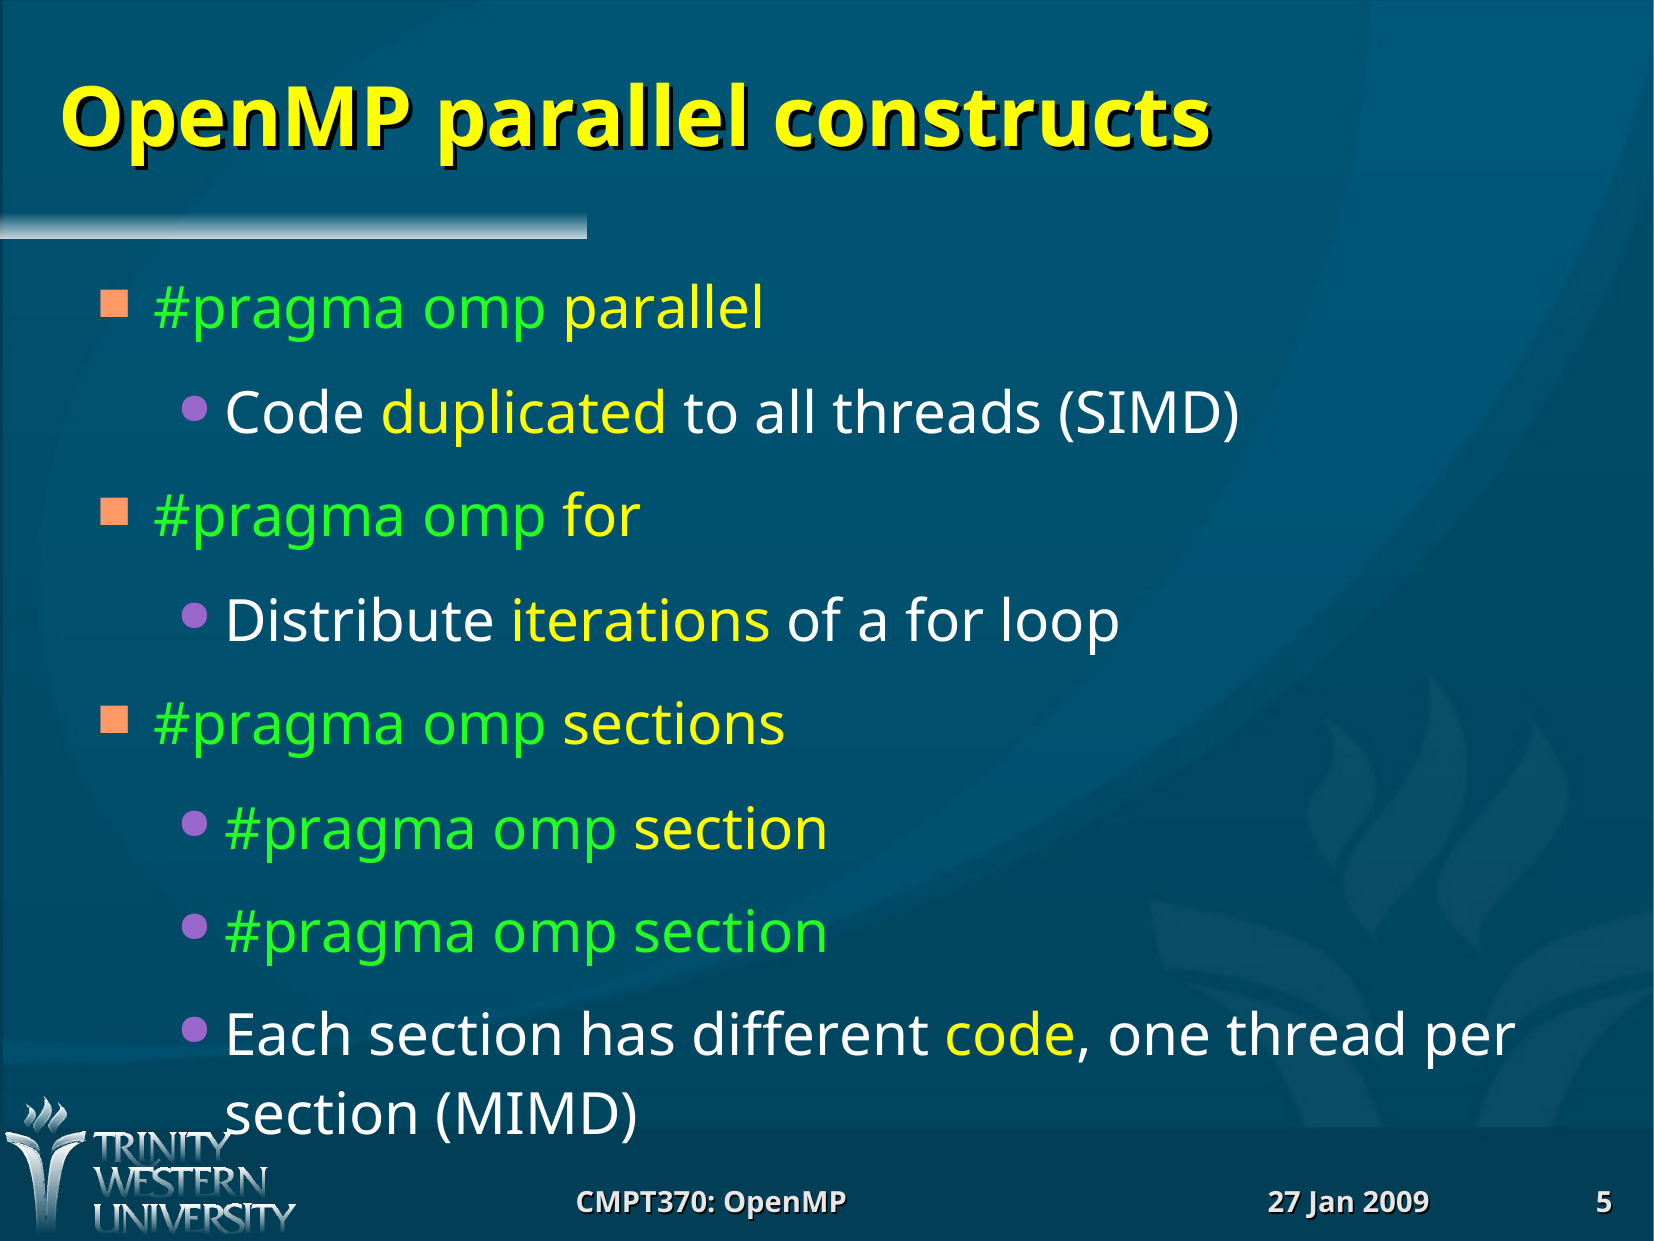

# OpenMP parallel constructs
#pragma omp parallel
Code duplicated to all threads (SIMD)
#pragma omp for
Distribute iterations of a for loop
#pragma omp sections
#pragma omp section
#pragma omp section
Each section has different code, one thread per section (MIMD)
CMPT370: OpenMP
27 Jan 2009
5